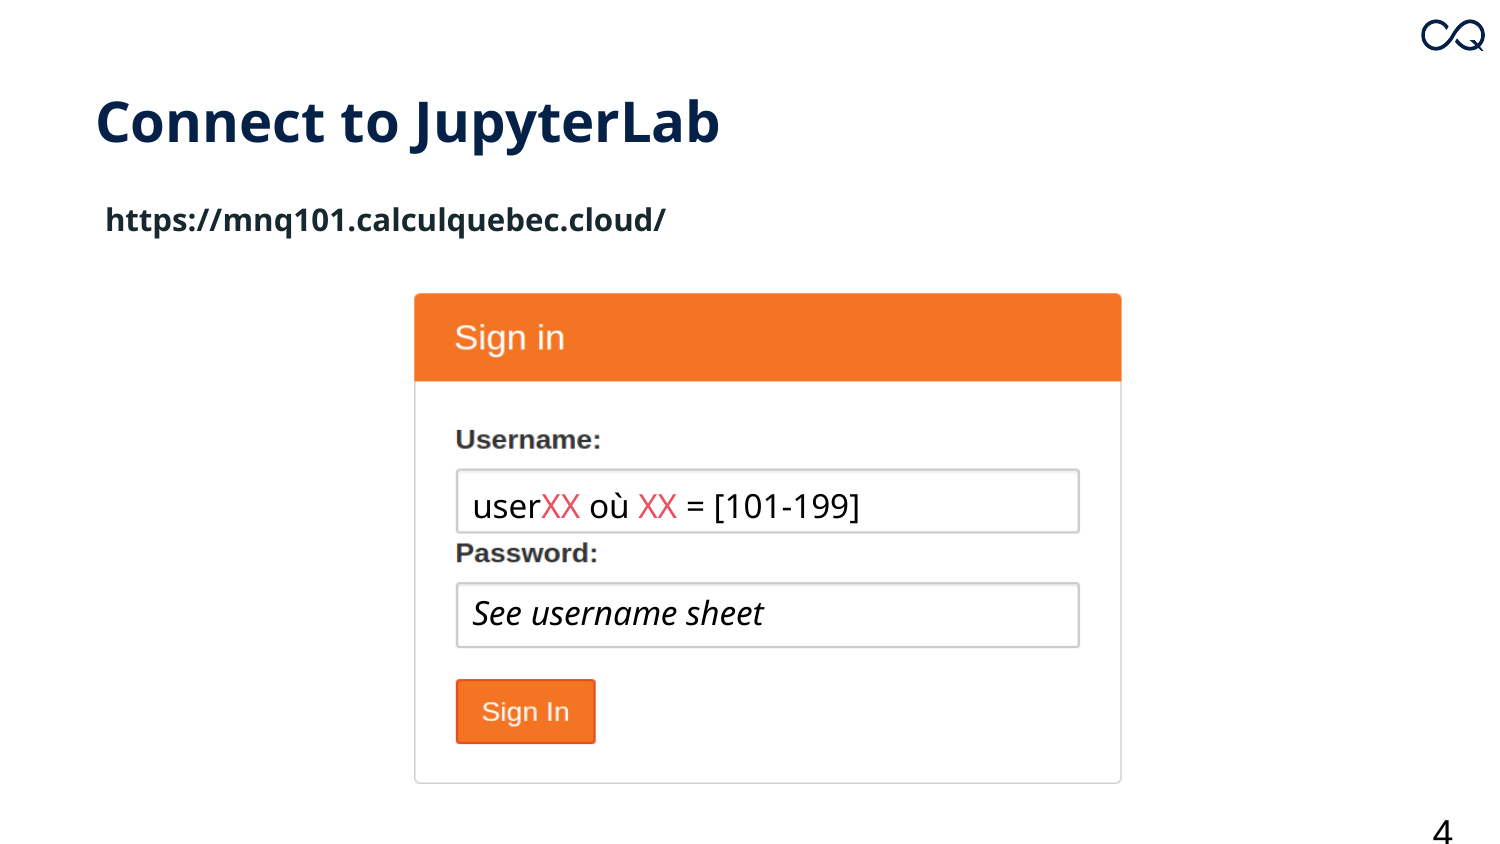

# Connect to JupyterLab
https://mnq101.calculquebec.cloud/
userXX où XX = [101-199]
See username sheet